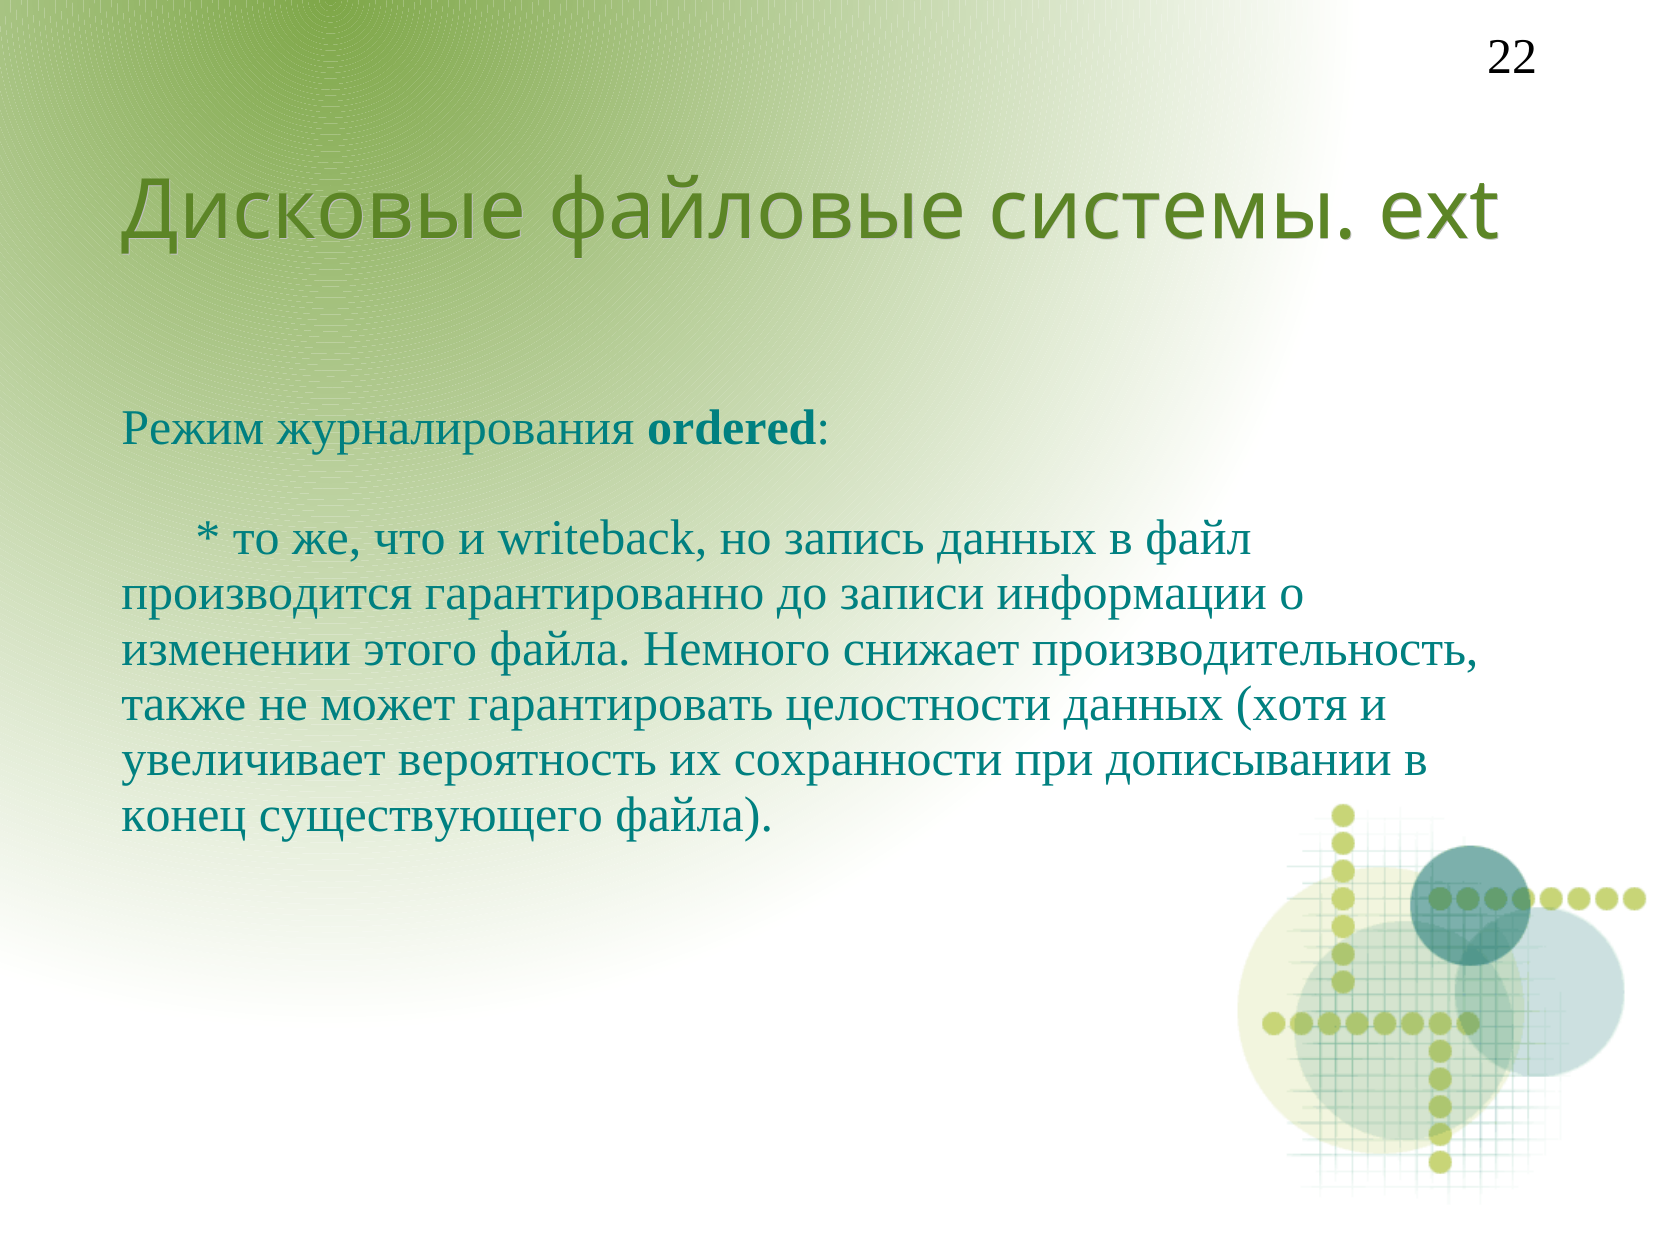

Дисковые файловые системы. ext
# Режим журналирования ordered:
	* то же, что и writeback, но запись данных в файл производится гарантированно до записи информации о изменении этого файла. Немного снижает производительность, также не может гарантировать целостности данных (хотя и увеличивает вероятность их сохранности при дописывании в конец существующего файла).